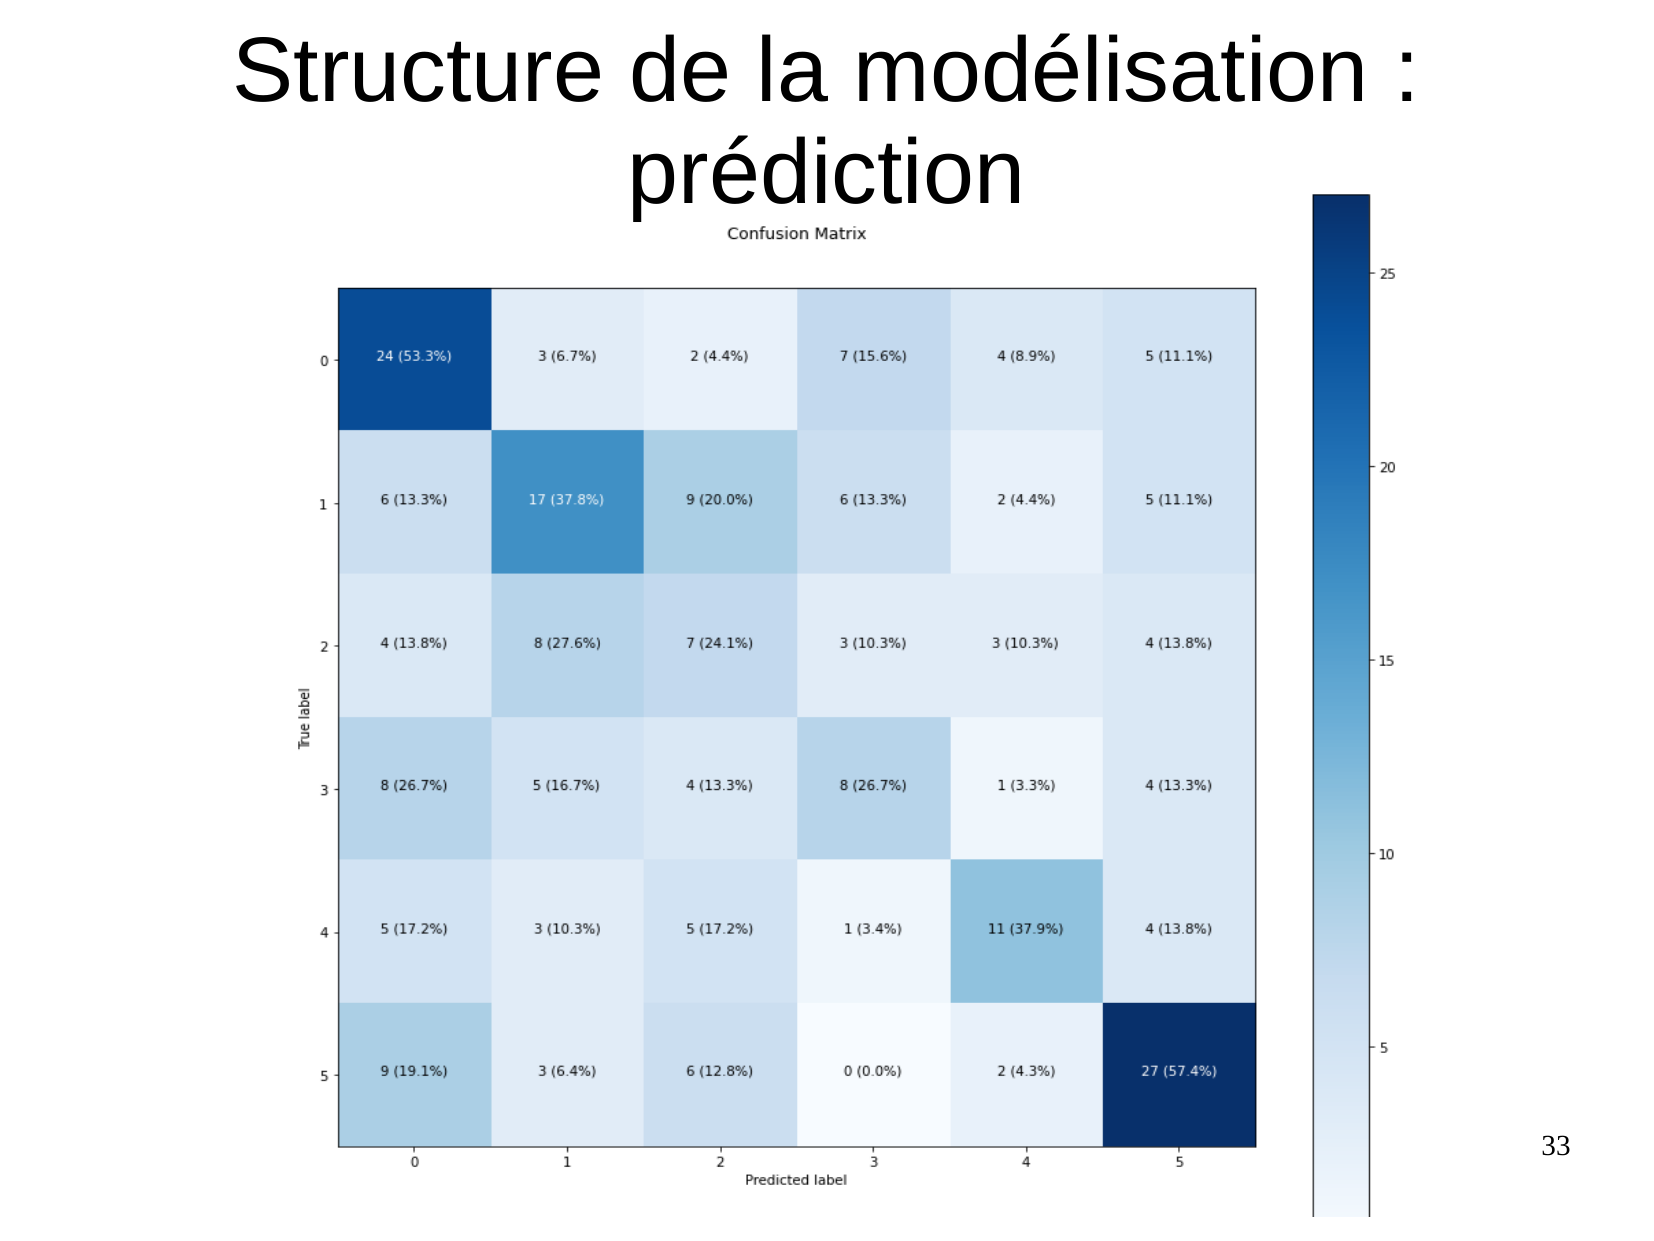

# Structure de la modélisation : prédiction
33